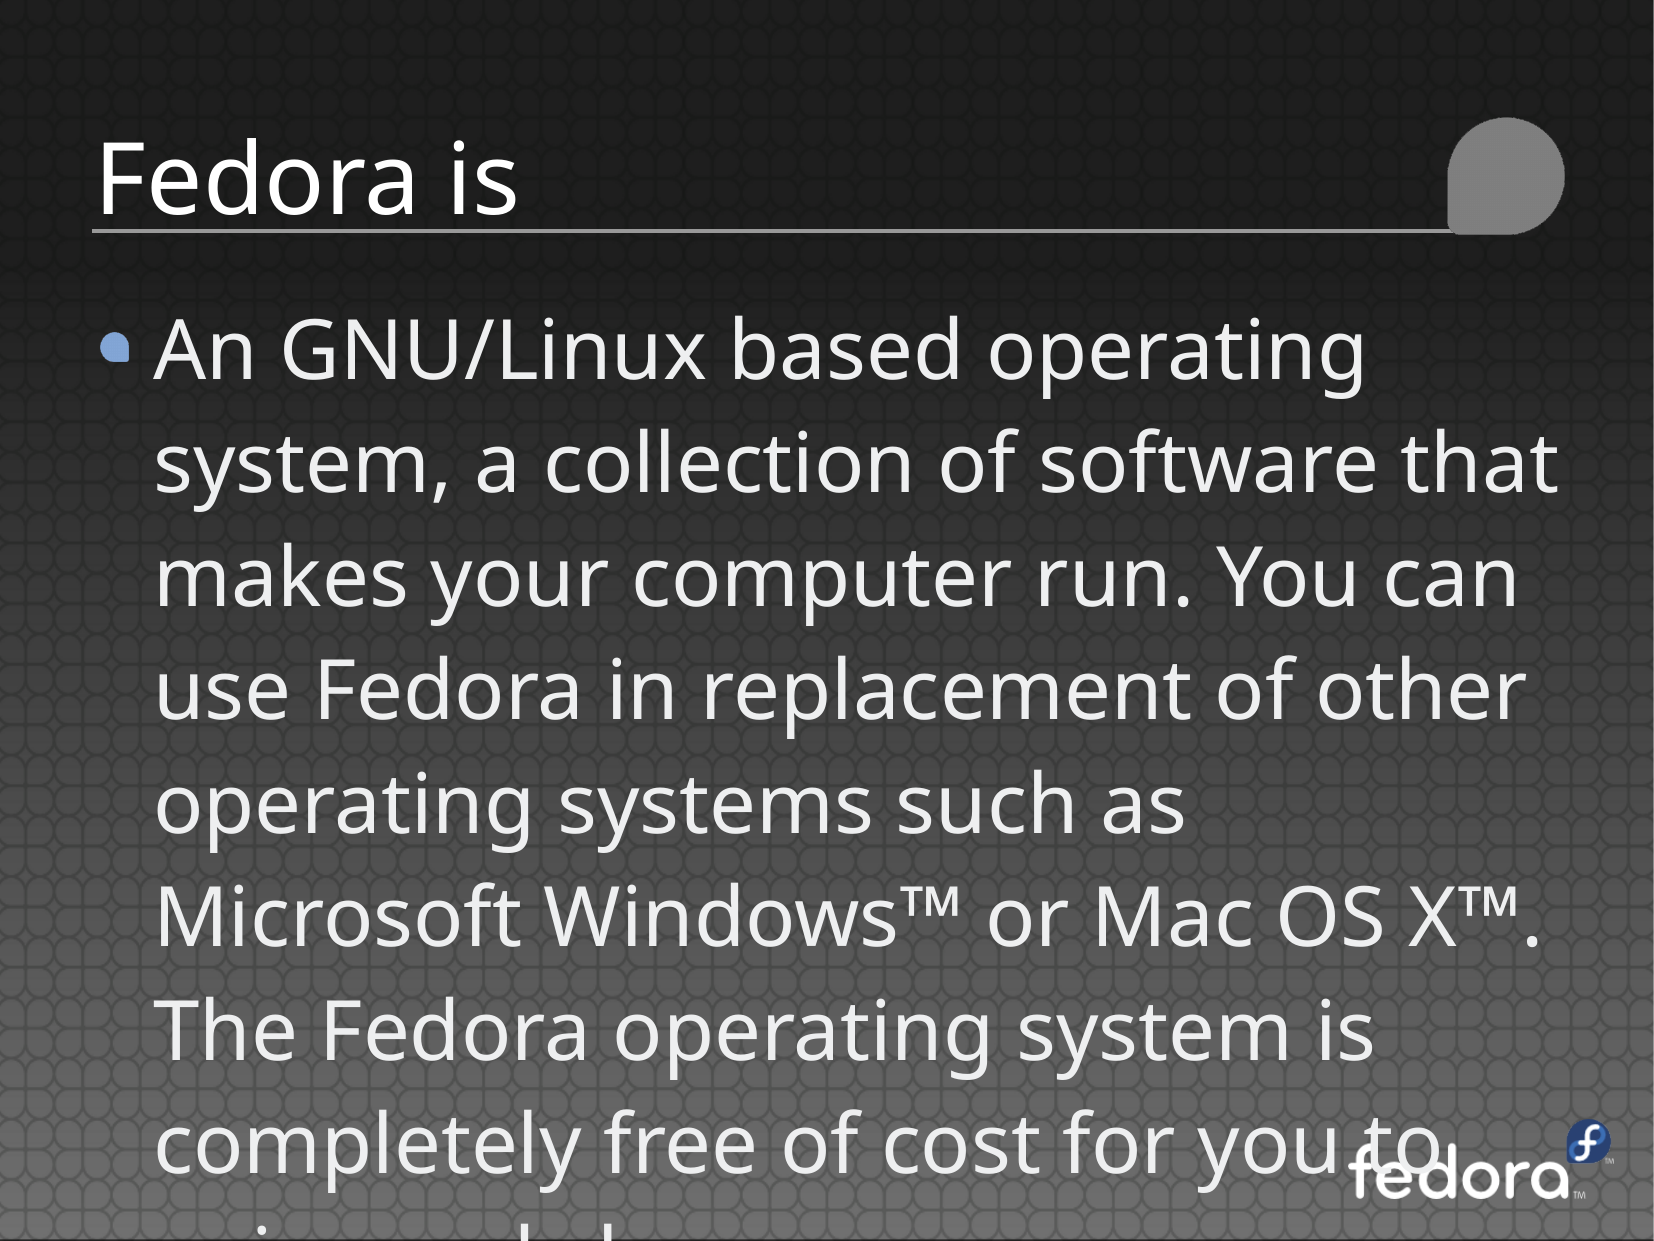

Fedora is
# An GNU/Linux based operating system, a collection of software that makes your computer run. You can use Fedora in replacement of other operating systems such as Microsoft Windows™ or Mac OS X™. The Fedora operating system is completely free of cost for you to enjoy and share.